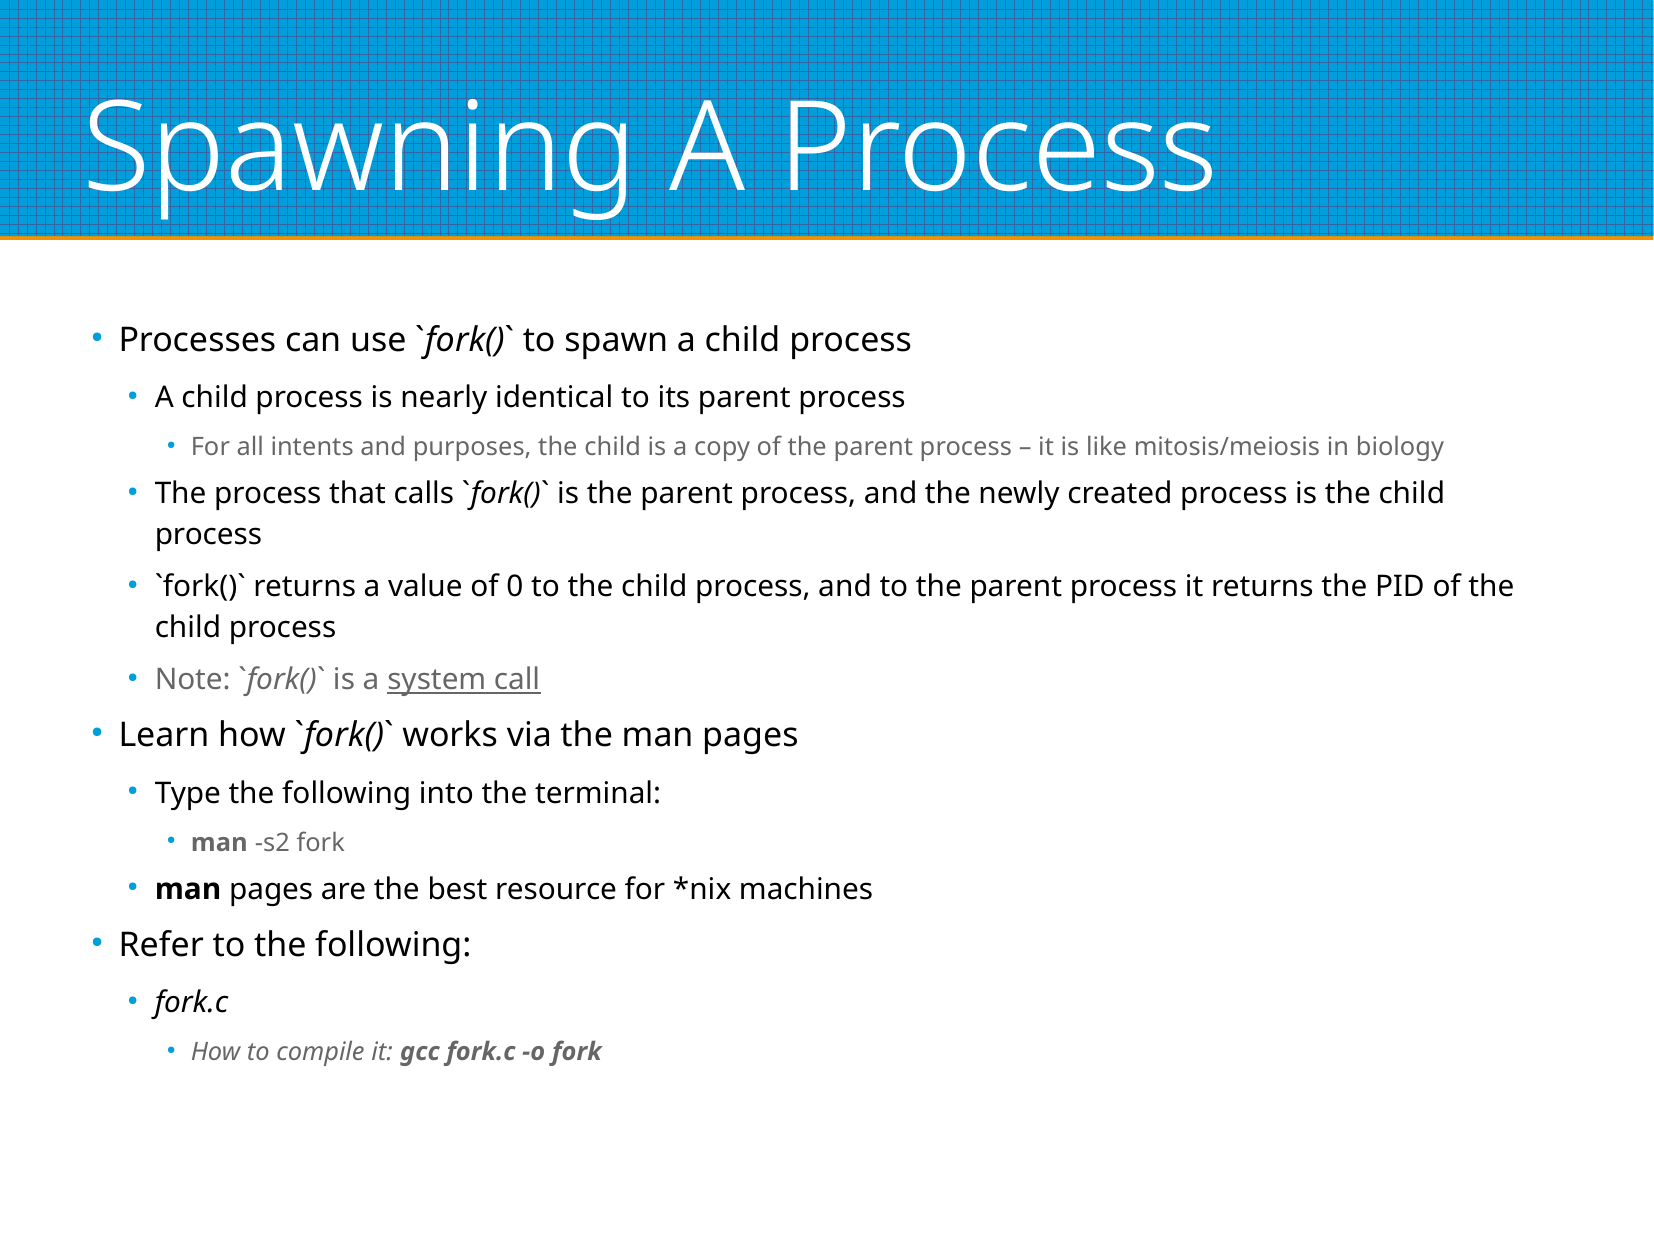

# Spawning A Process
Processes can use `fork()` to spawn a child process
A child process is nearly identical to its parent process
For all intents and purposes, the child is a copy of the parent process – it is like mitosis/meiosis in biology
The process that calls `fork()` is the parent process, and the newly created process is the child process
`fork()` returns a value of 0 to the child process, and to the parent process it returns the PID of the child process
Note: `fork()` is a system call
Learn how `fork()` works via the man pages
Type the following into the terminal:
man -s2 fork
man pages are the best resource for *nix machines
Refer to the following:
fork.c
How to compile it: gcc fork.c -o fork